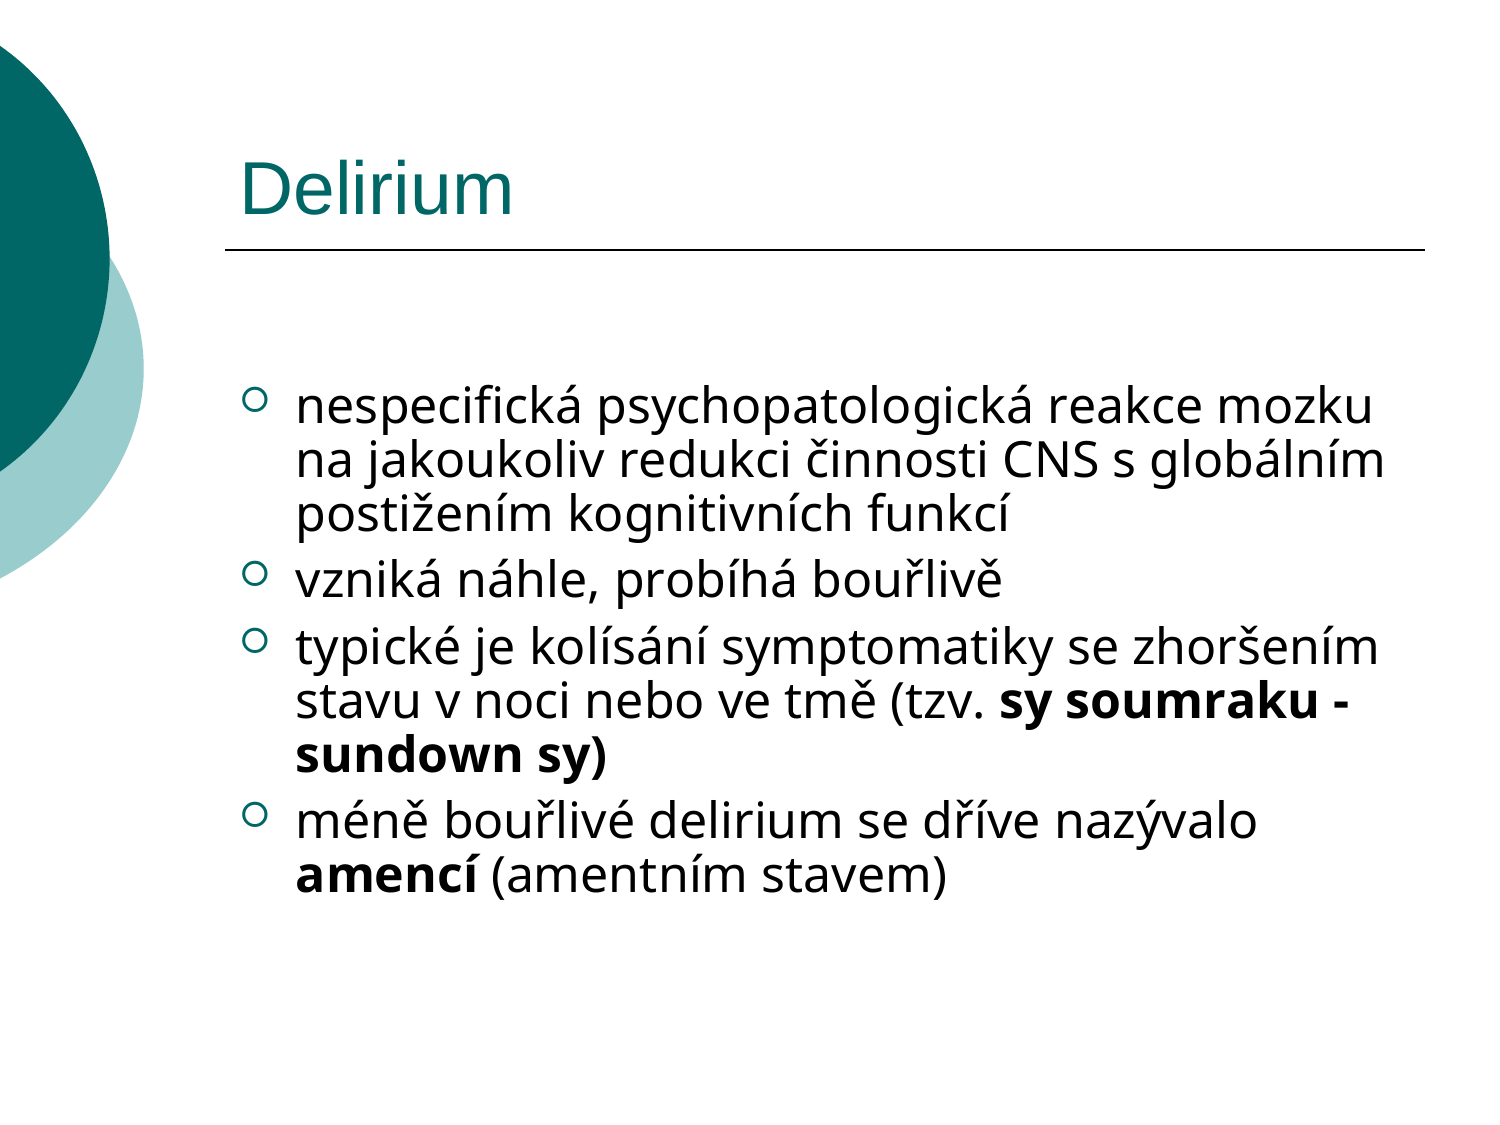

# Delirium
nespecifická psychopatologická reakce mozku na jakoukoliv redukci činnosti CNS s globálním postižením kognitivních funkcí
vzniká náhle, probíhá bouřlivě
typické je kolísání symptomatiky se zhoršením stavu v noci nebo ve tmě (tzv. sy soumraku -sundown sy)
méně bouřlivé delirium se dříve nazývalo amencí (amentním stavem)